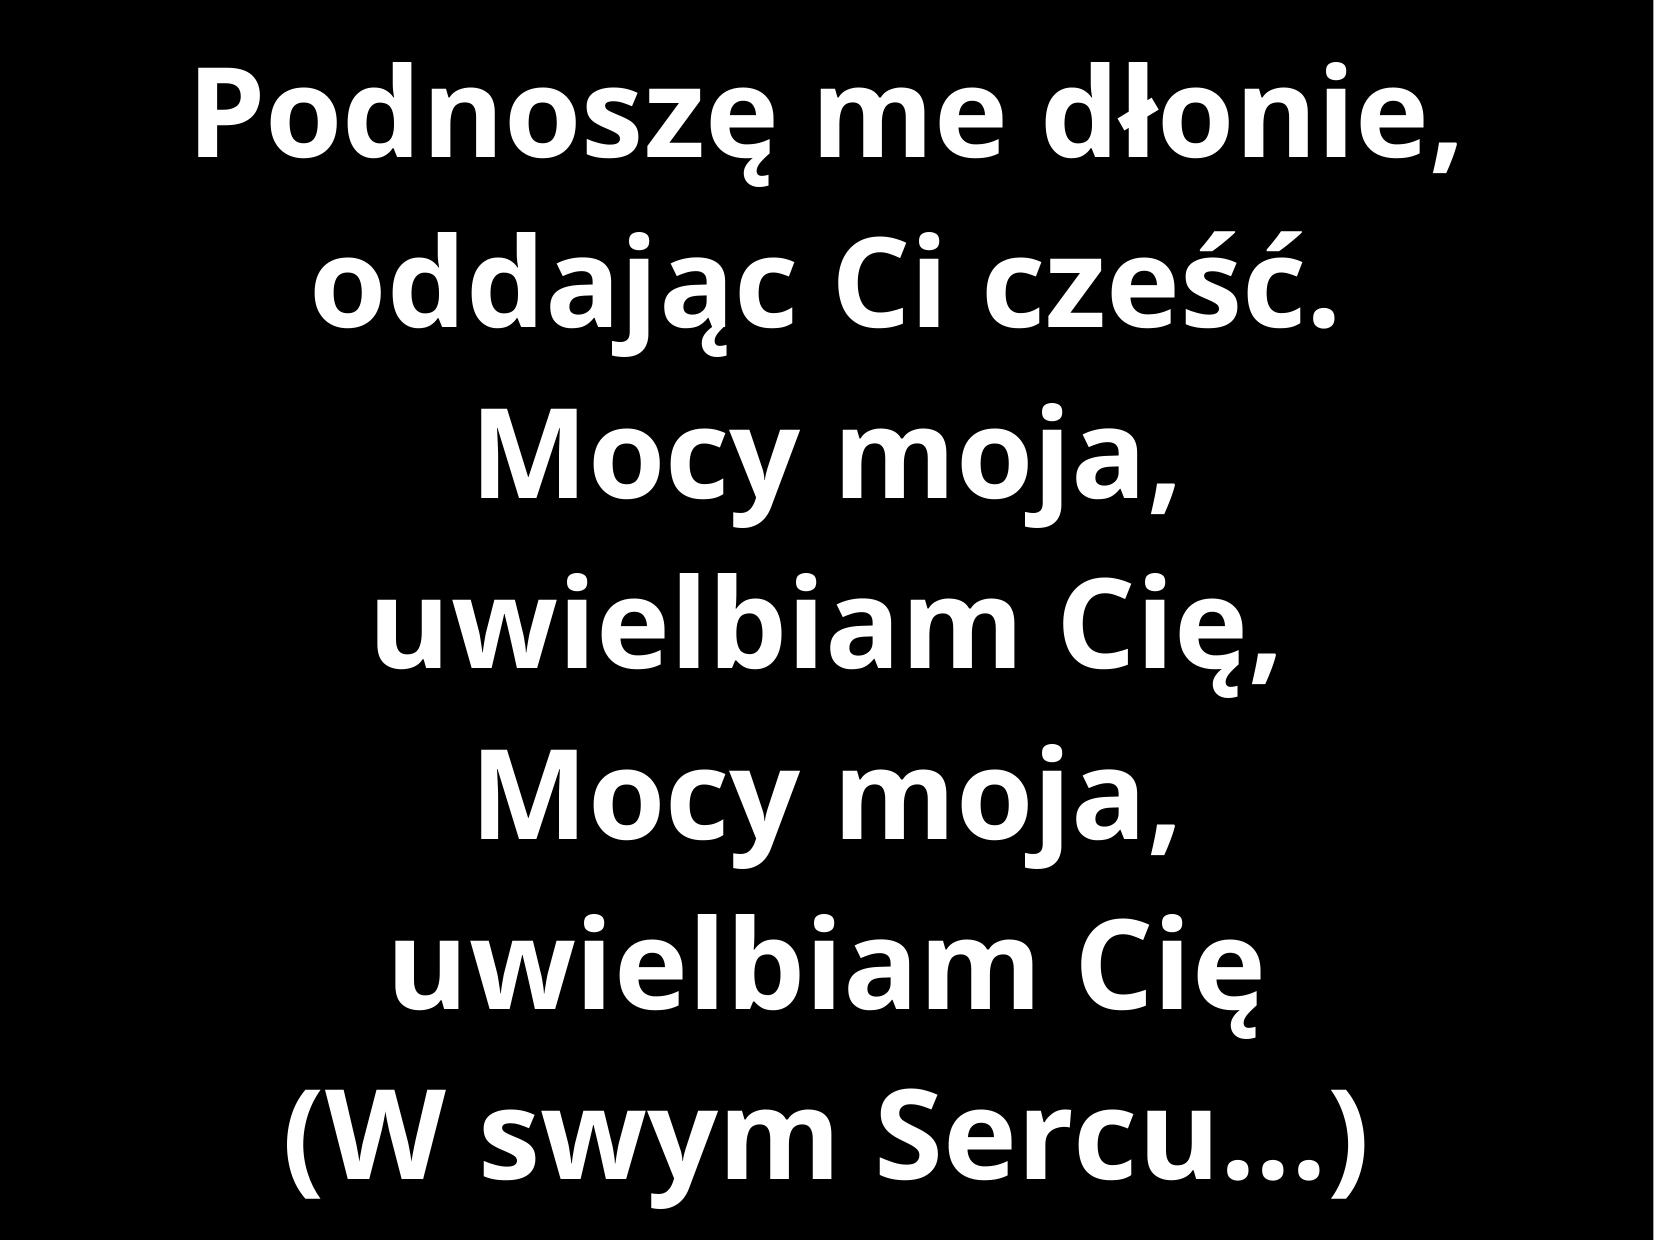

# Podnoszę me dłonie, oddając Ci cześć. Mocy moja, uwielbiam Cię, Mocy moja, uwielbiam Cię (W swym Sercu...)